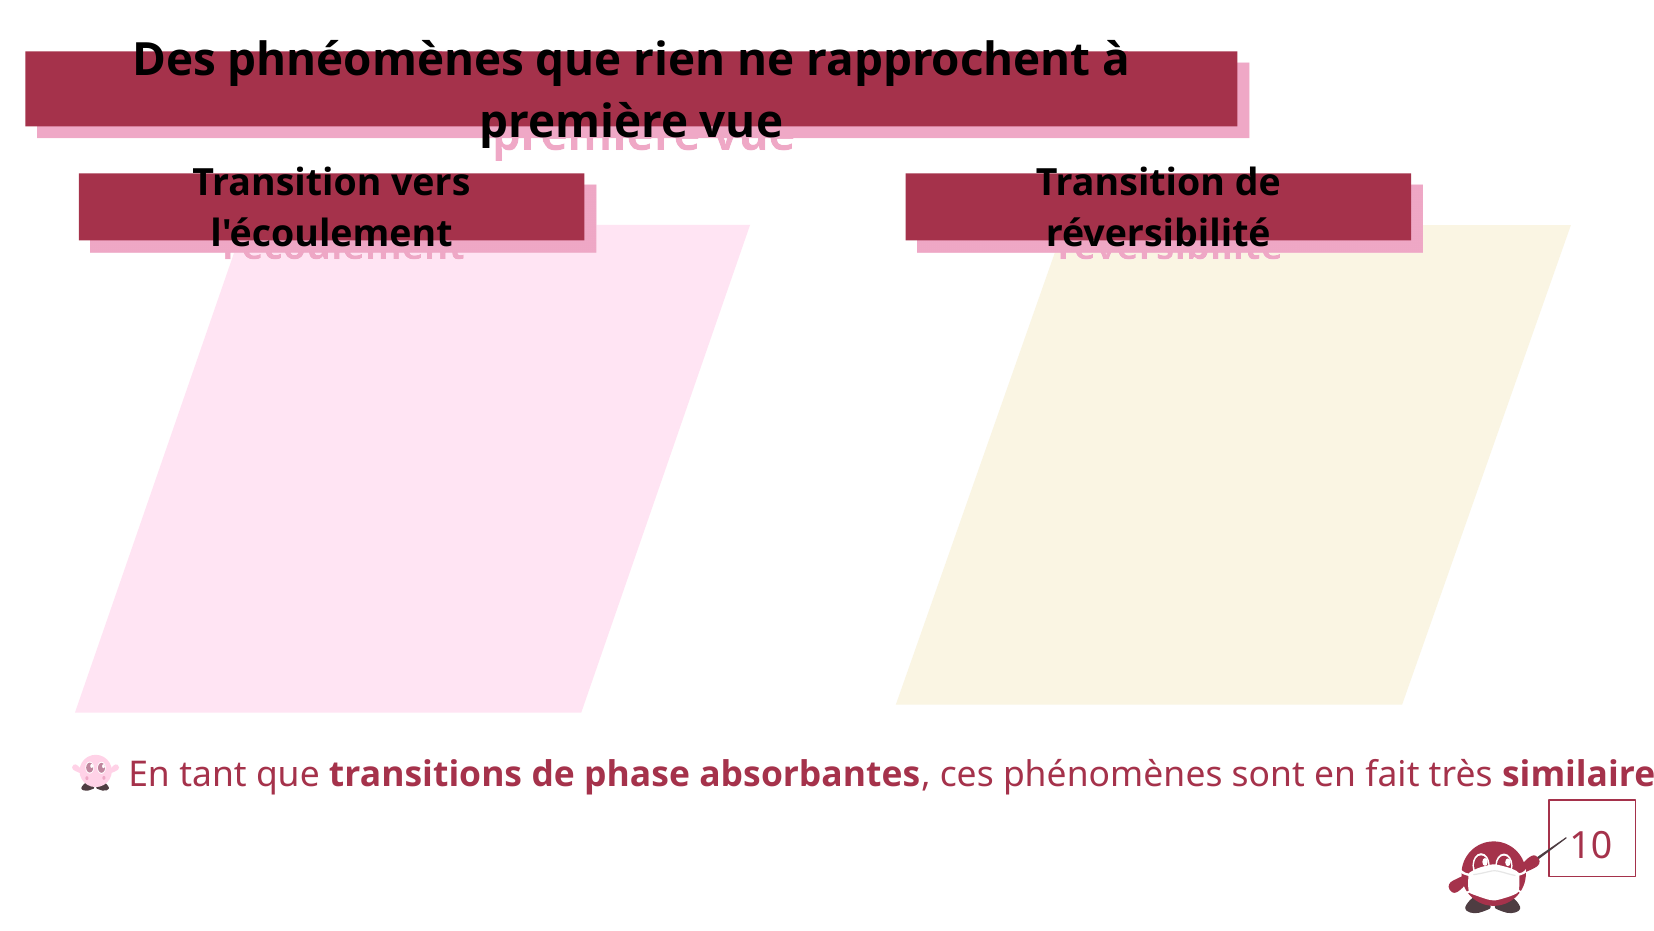

Des phnéomènes que rien ne rapprochent à première vue
Transition vers l'écoulement
Transition de réversibilité
 En tant que transitions de phase absorbantes, ces phénomènes sont en fait très similaires !